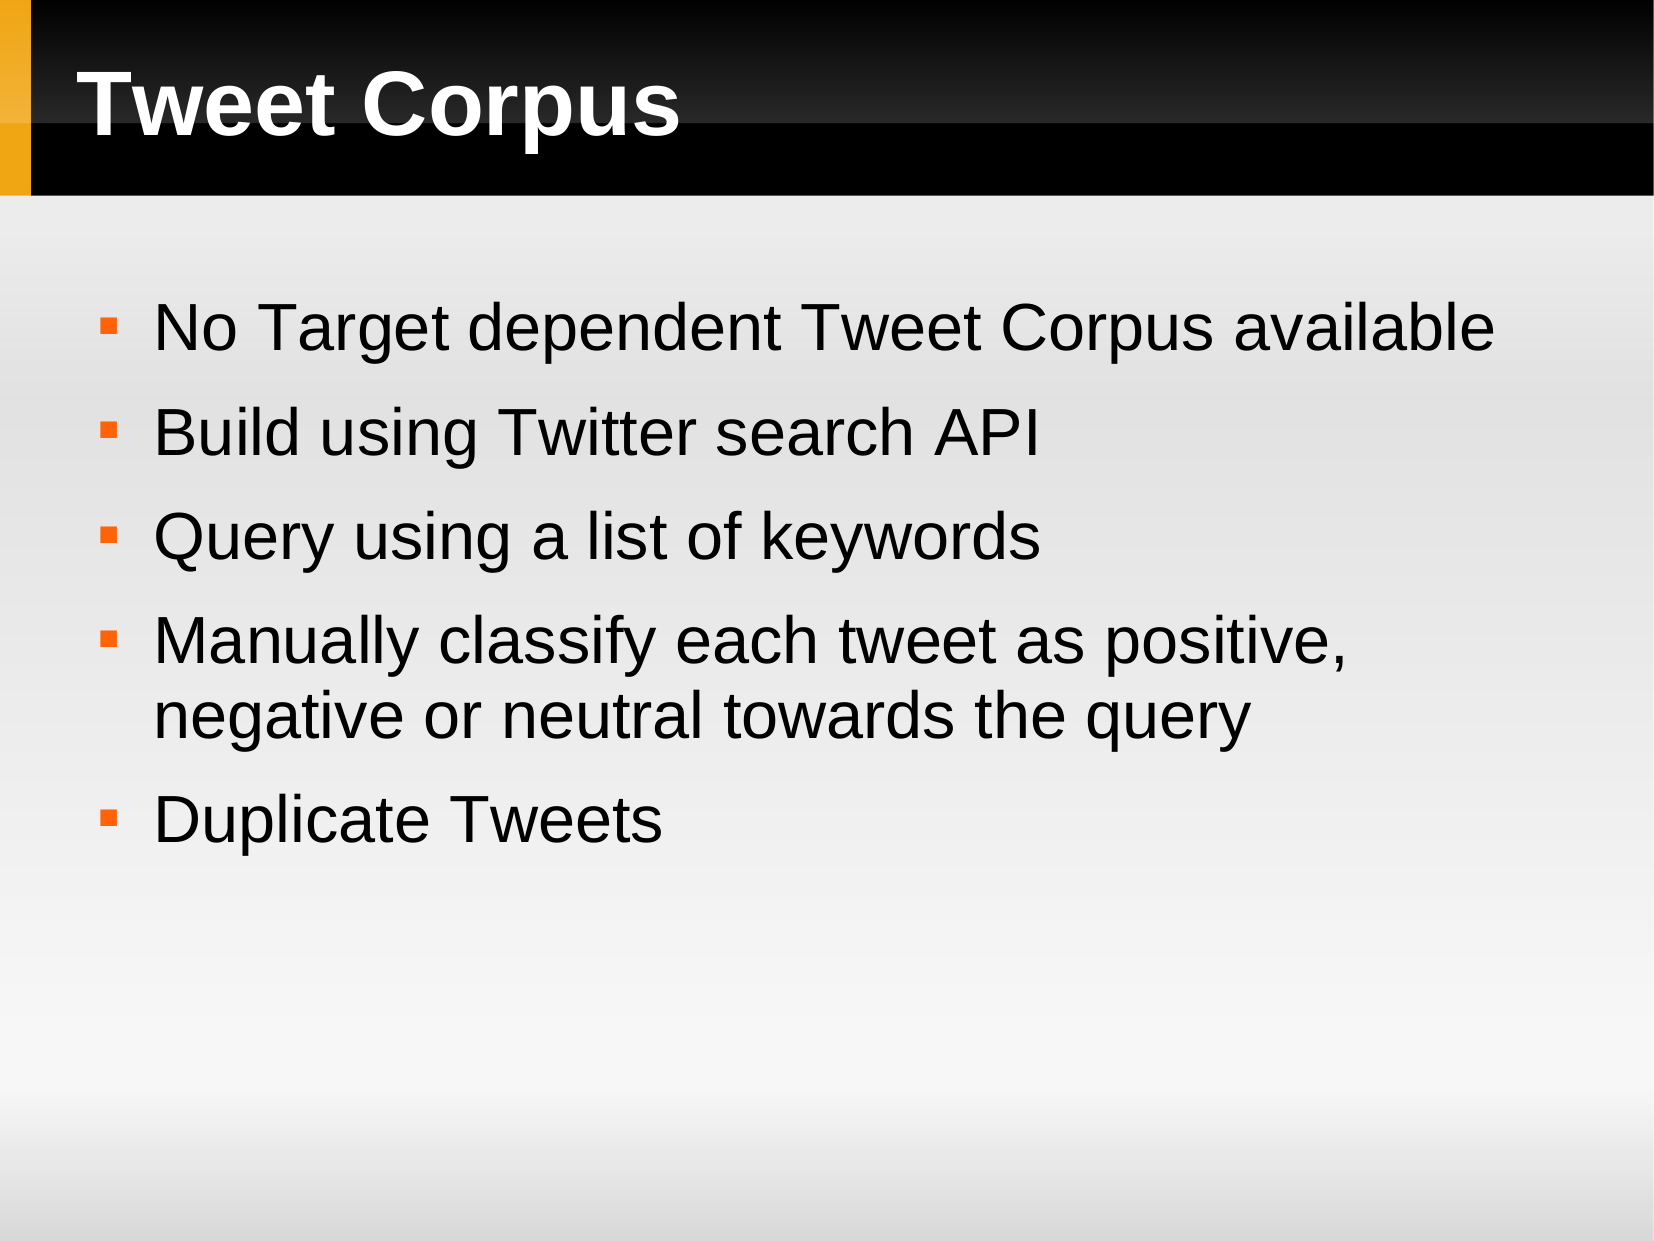

# Tweet Corpus
No Target dependent Tweet Corpus available
Build using Twitter search API
Query using a list of keywords
Manually classify each tweet as positive, negative or neutral towards the query
Duplicate Tweets